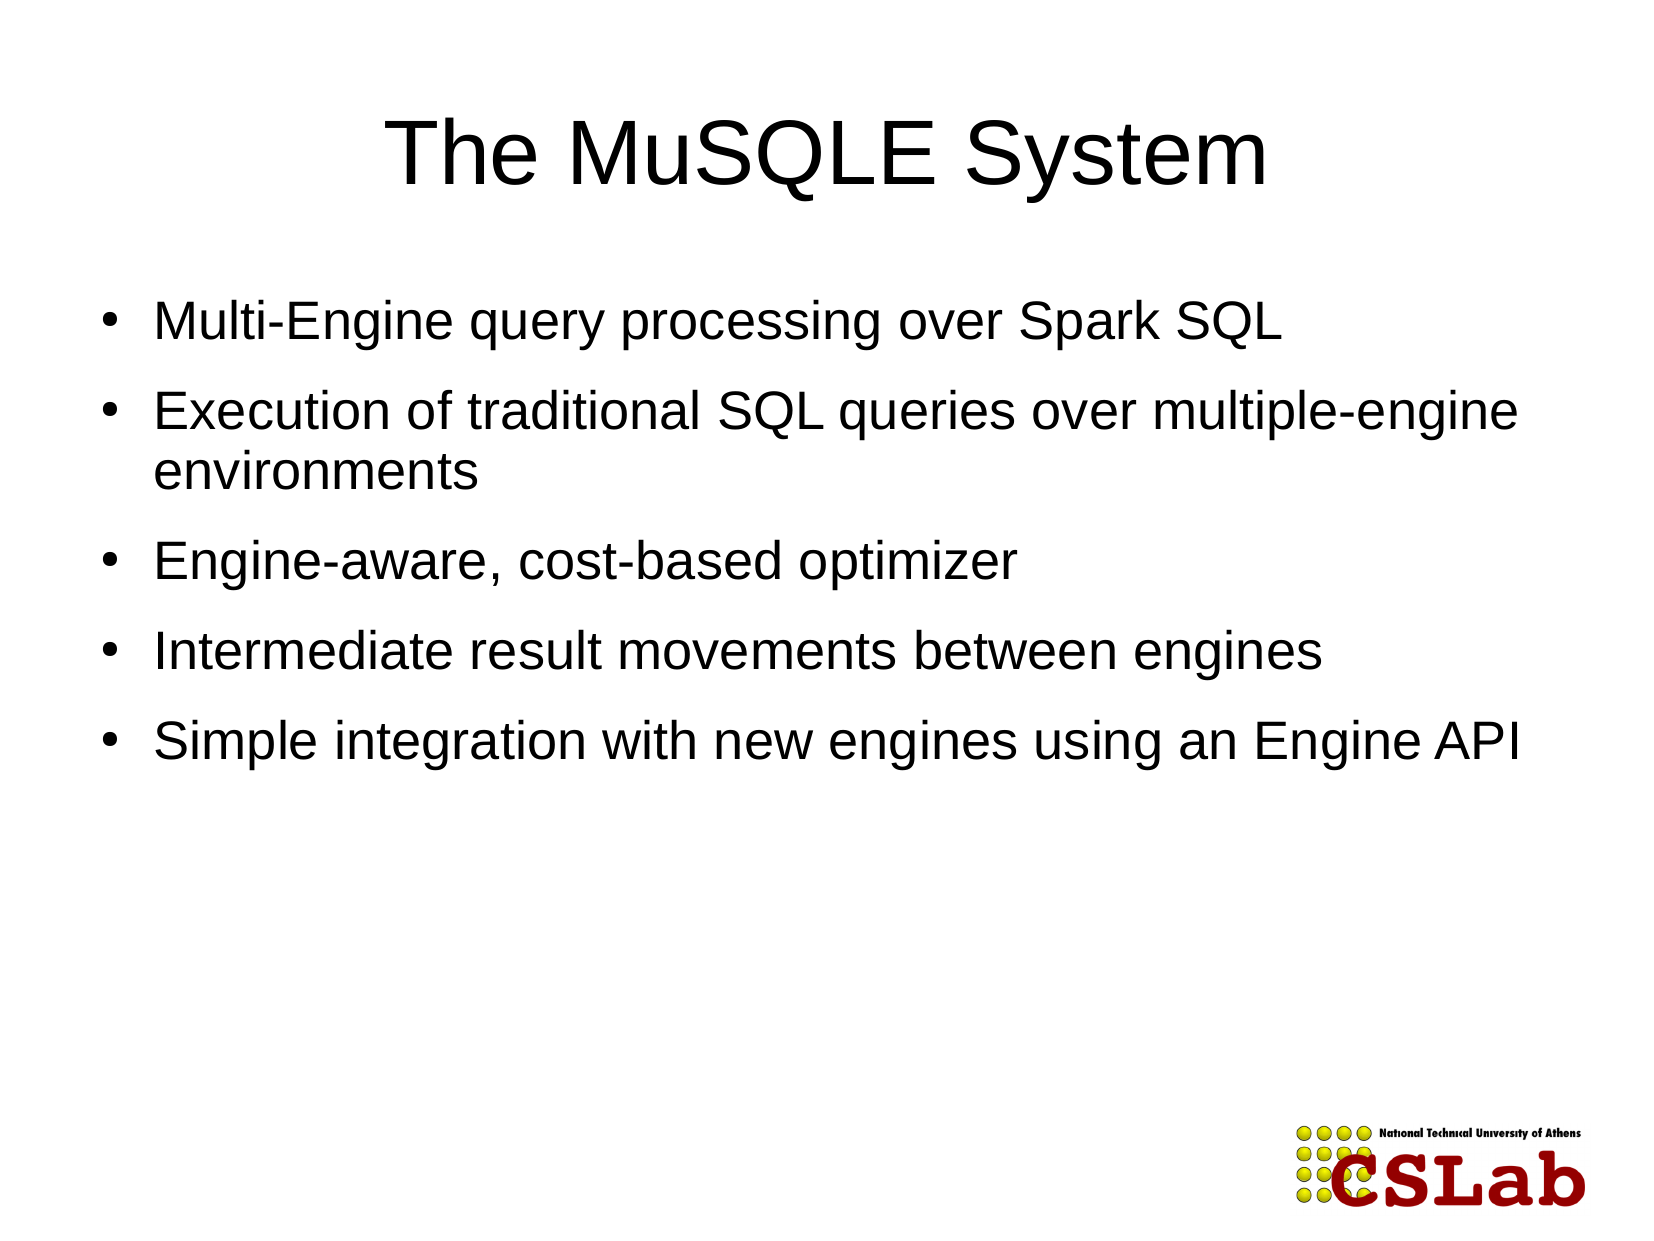

# The MuSQLE System
Multi-Engine query processing over Spark SQL
Execution of traditional SQL queries over multiple-engine environments
Engine-aware, cost-based optimizer
Intermediate result movements between engines
Simple integration with new engines using an Engine API